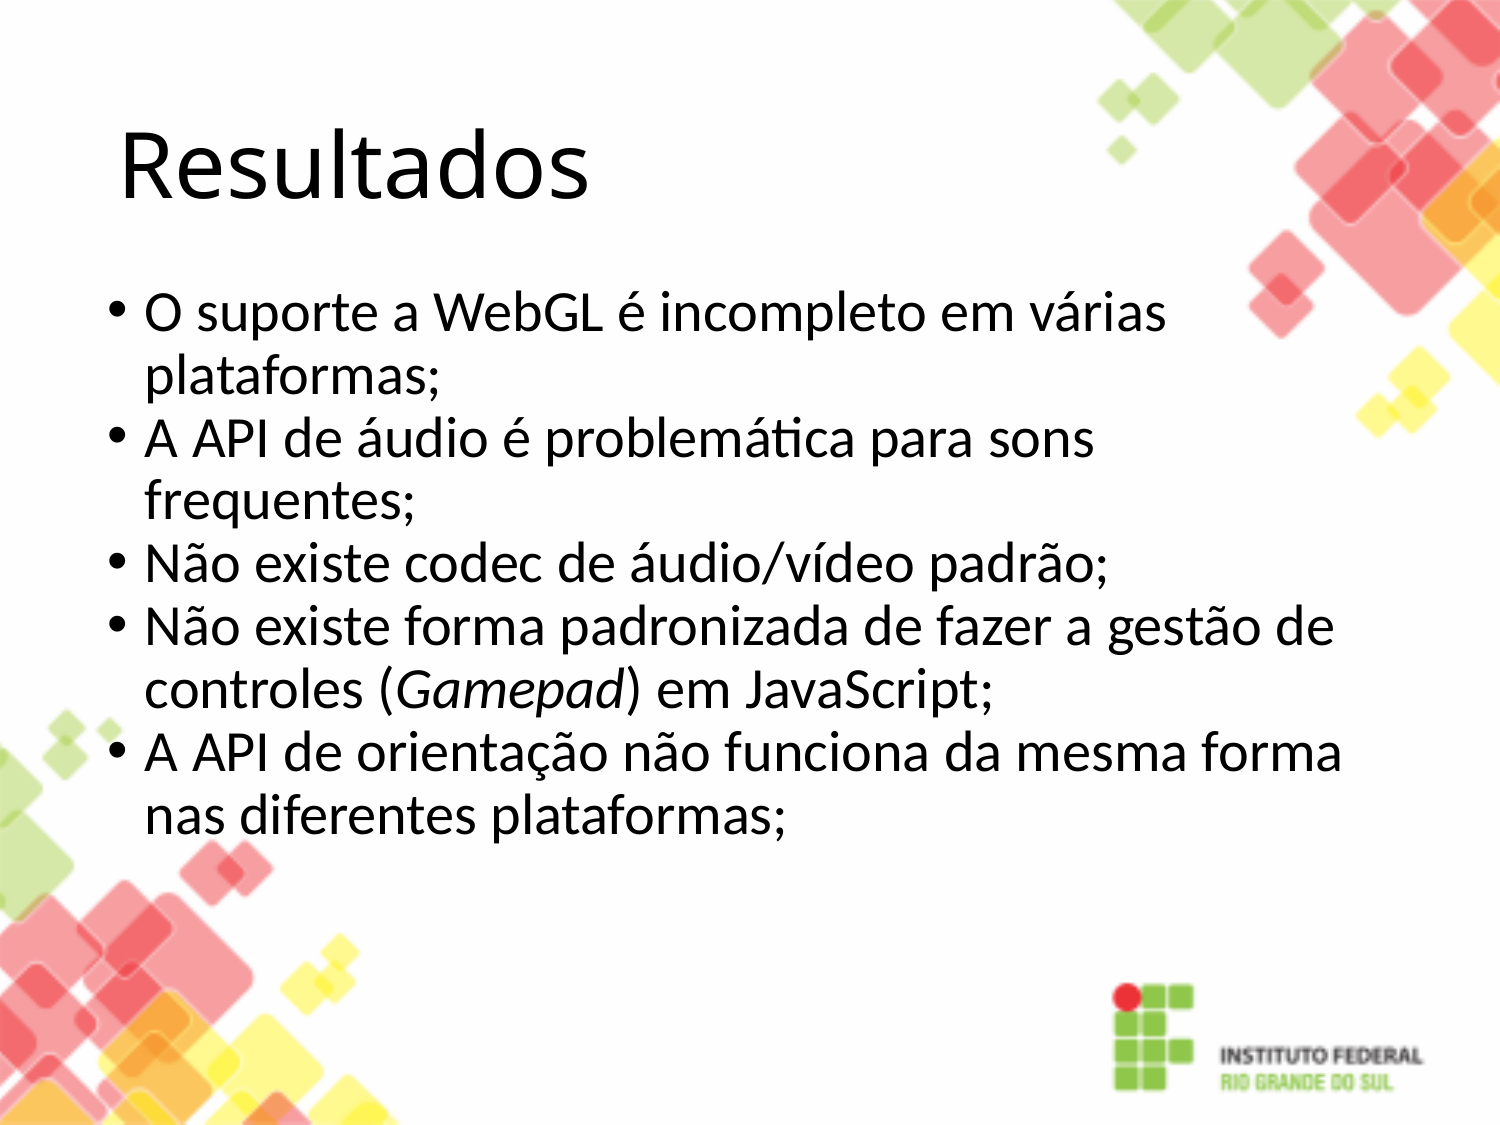

Resultados
O suporte a WebGL é incompleto em várias plataformas;
A API de áudio é problemática para sons frequentes;
Não existe codec de áudio/vídeo padrão;
Não existe forma padronizada de fazer a gestão de controles (Gamepad) em JavaScript;
A API de orientação não funciona da mesma forma nas diferentes plataformas;